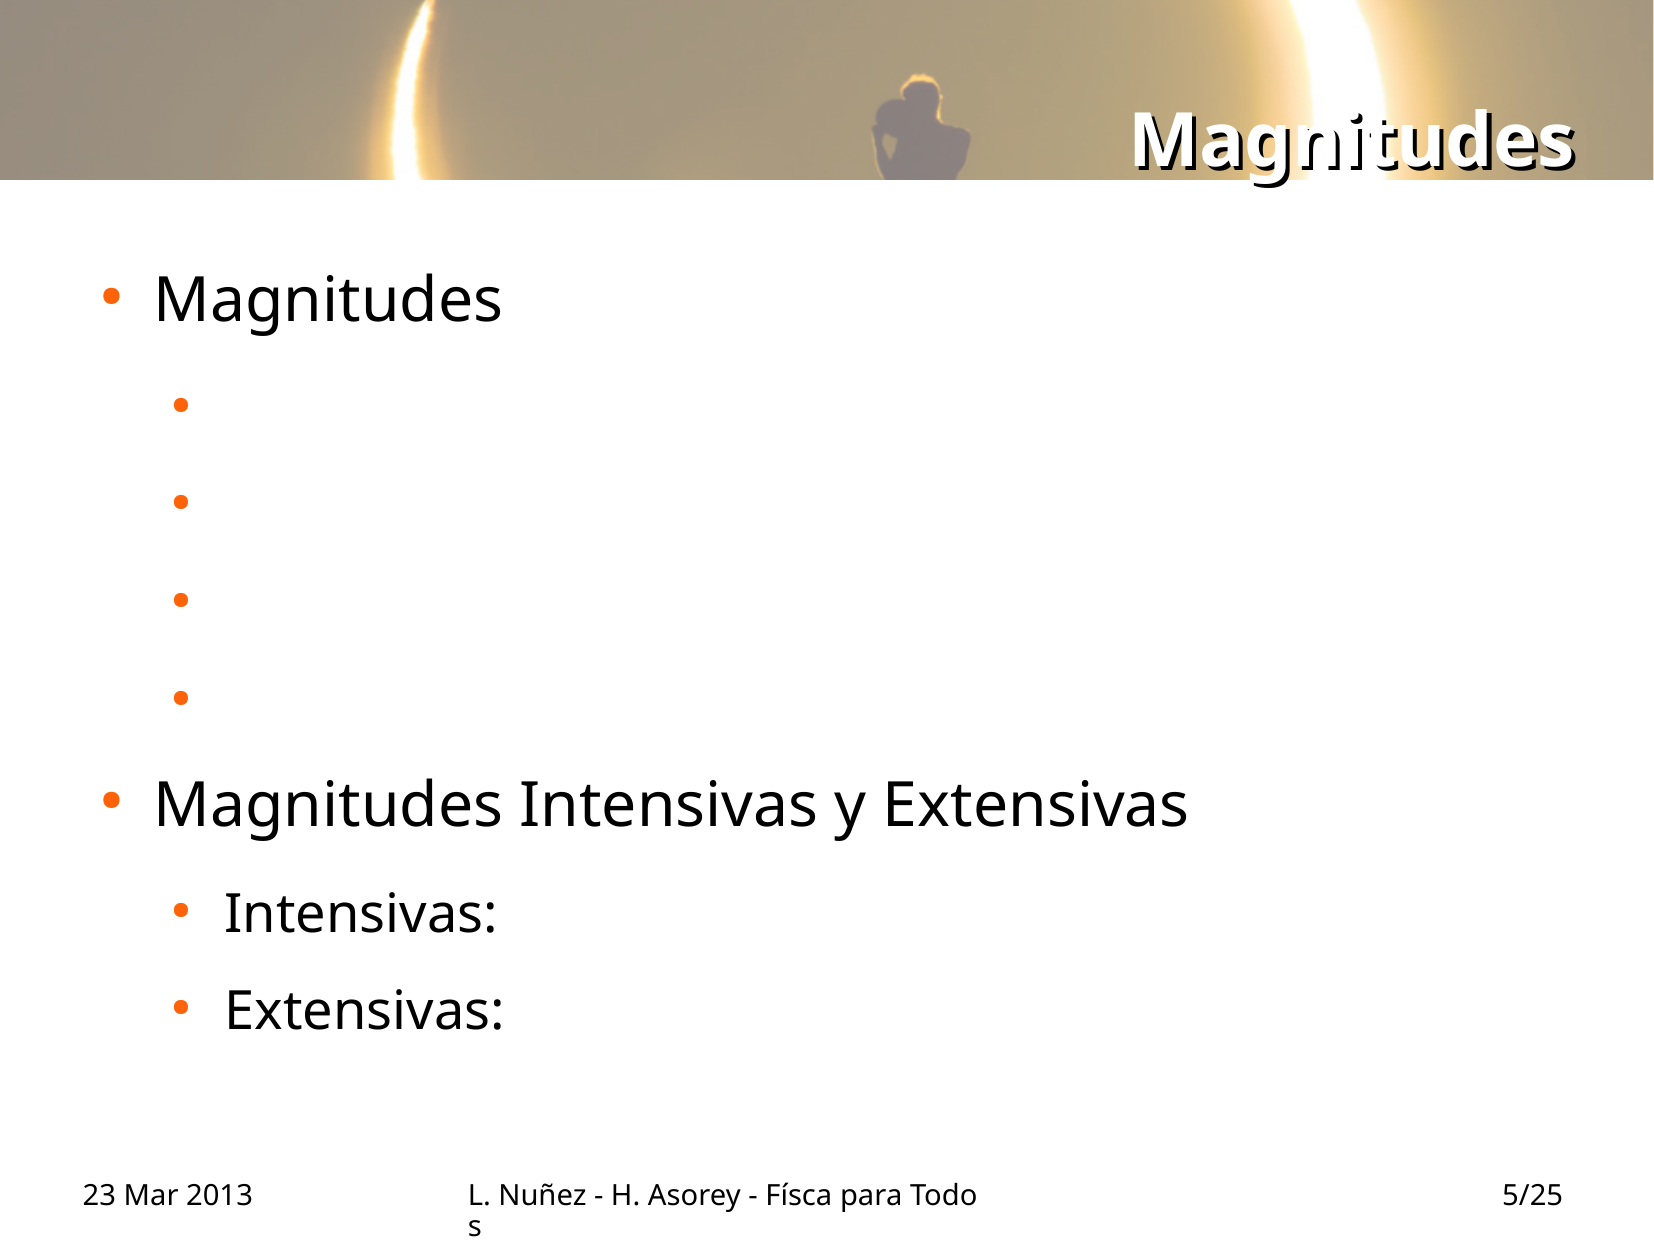

# Magnitudes
Magnitudes
Magnitudes Intensivas y Extensivas
Intensivas:
Extensivas:
23 Mar 2013
L. Nuñez - H. Asorey - Físca para Todos
5